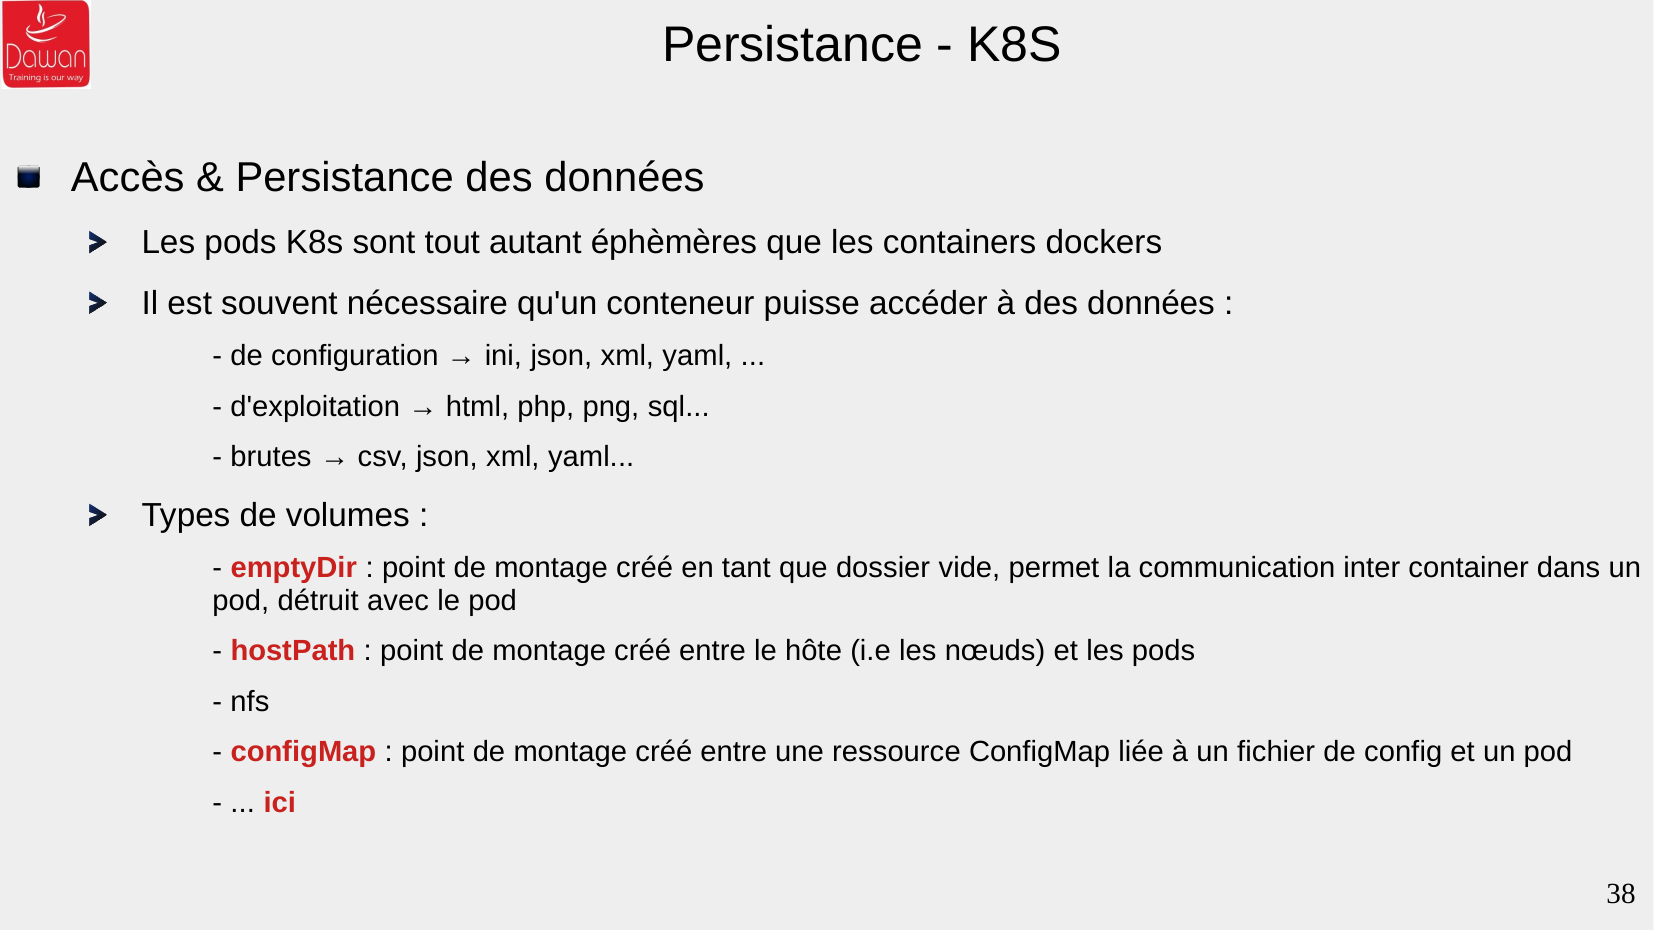

# Persistance - K8S
Accès & Persistance des données
Les pods K8s sont tout autant éphèmères que les containers dockers
Il est souvent nécessaire qu'un conteneur puisse accéder à des données :
- de configuration → ini, json, xml, yaml, ...
- d'exploitation → html, php, png, sql...
- brutes → csv, json, xml, yaml...
Types de volumes :
- emptyDir : point de montage créé en tant que dossier vide, permet la communication inter container dans un pod, détruit avec le pod
- hostPath : point de montage créé entre le hôte (i.e les nœuds) et les pods
- nfs
- configMap : point de montage créé entre une ressource ConfigMap liée à un fichier de config et un pod
- ... ici
38